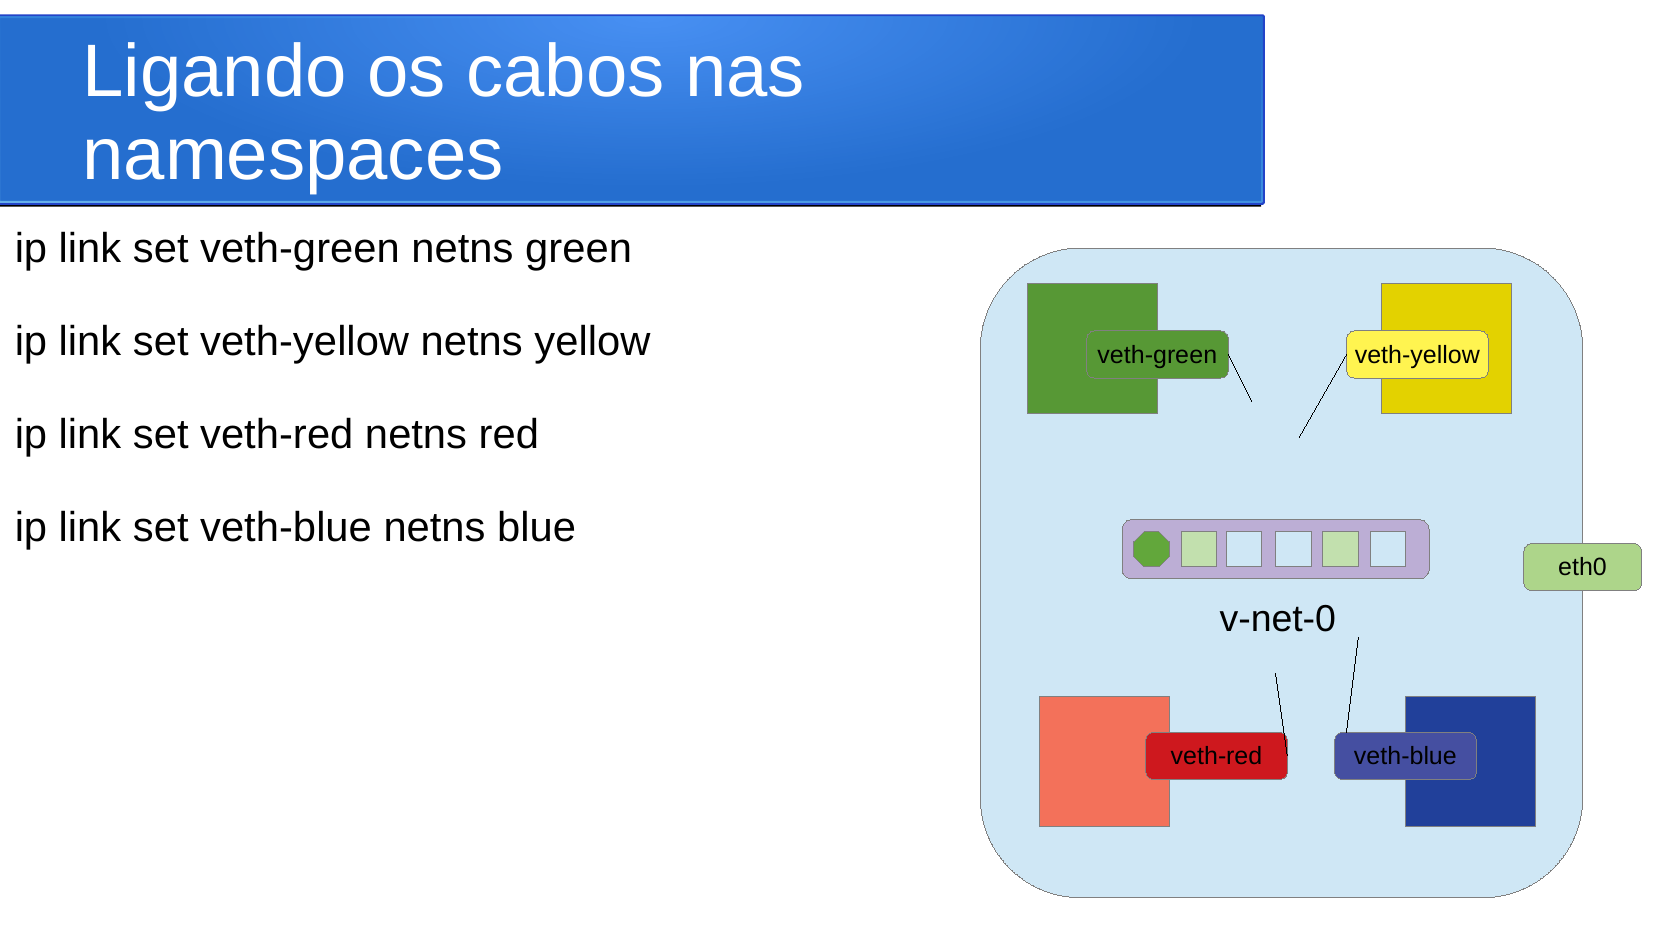

# Ligando os cabos nas namespaces
ip link set veth-green netns green
ip link set veth-yellow netns yellow
ip link set veth-red netns red
ip link set veth-blue netns blue
root@machine~ ip netns exec green ping 192.168.15.2
veth-green
veth-yellow
eth0
root@machine~ ip netns
green
yellow
v-net-0
veth-red
veth-blue